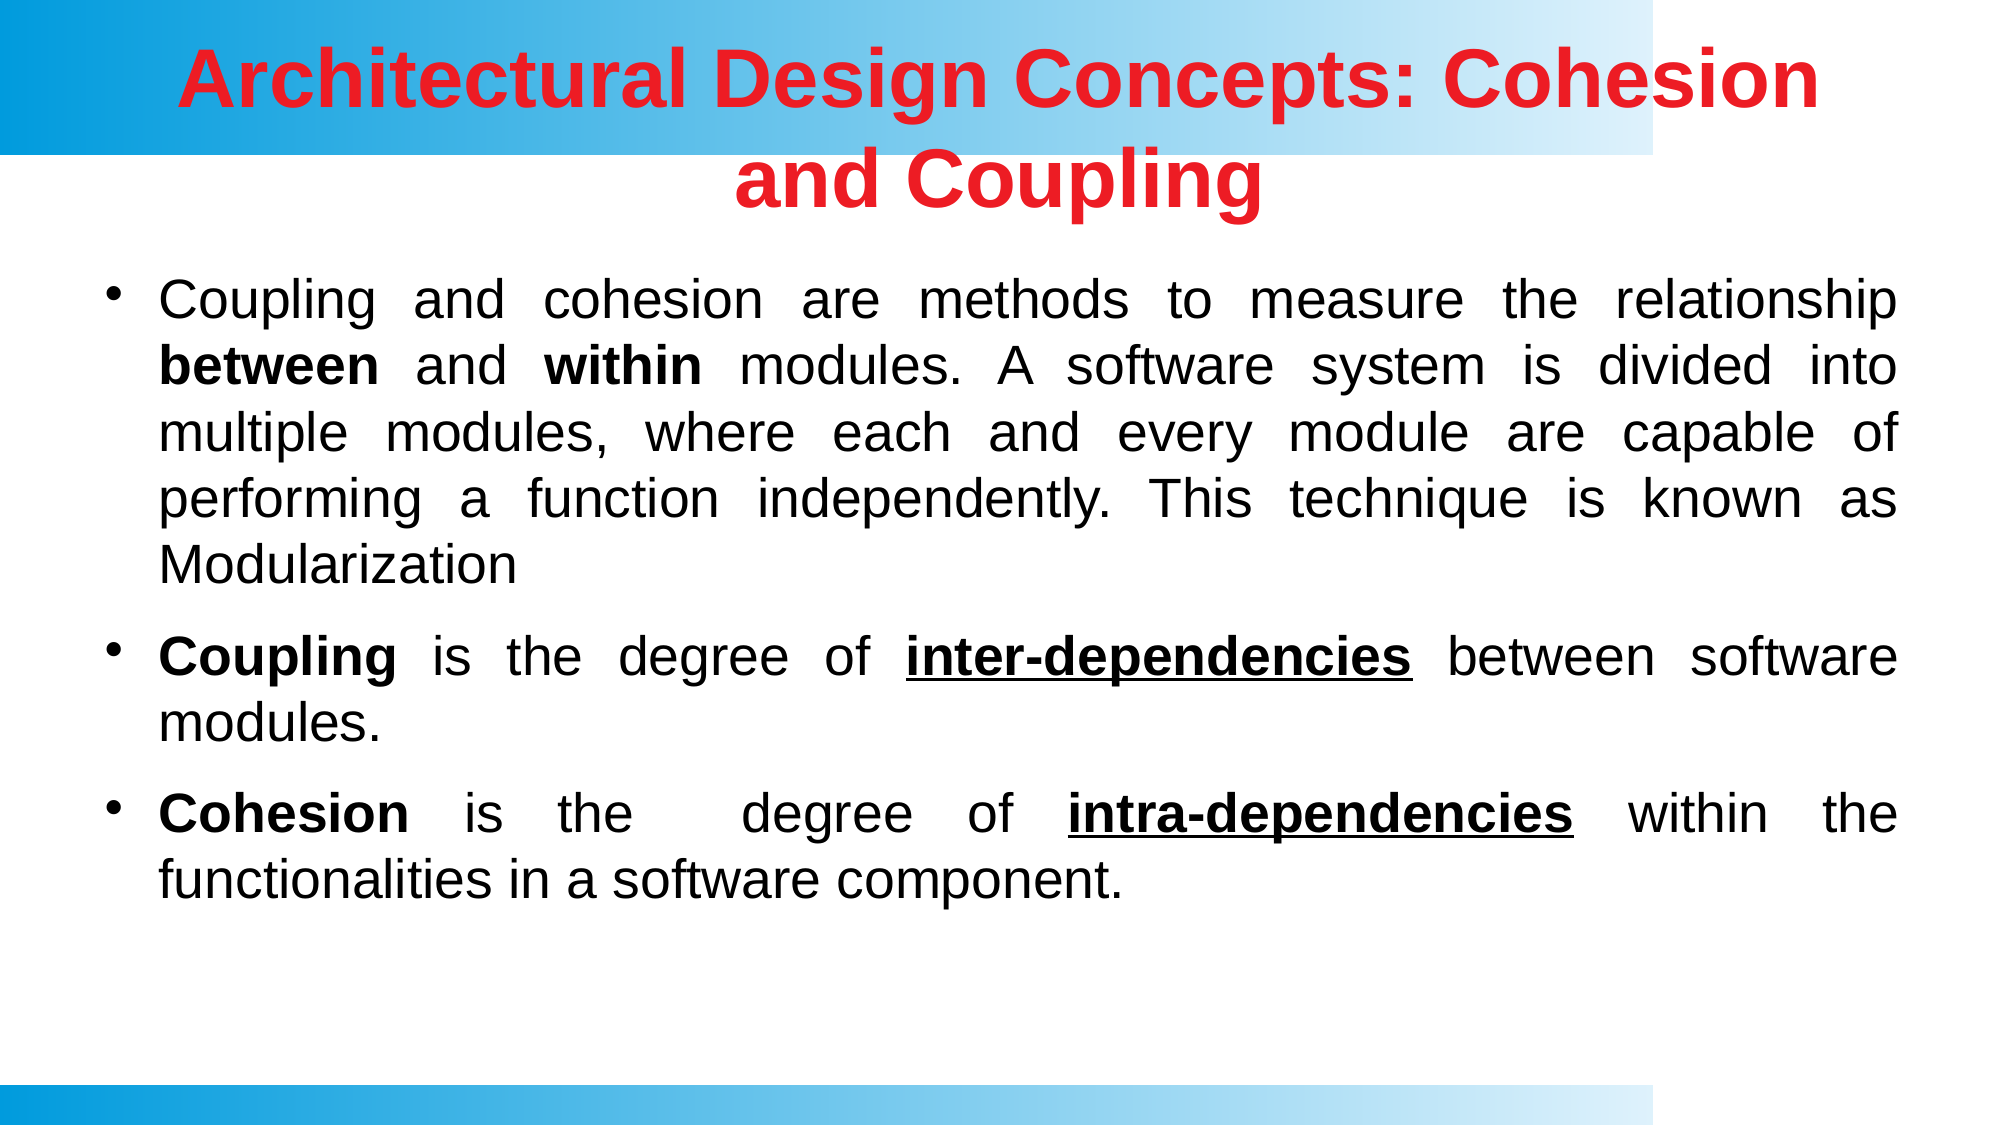

# Architectural Design Concepts: Cohesion and Coupling
Coupling and cohesion are methods to measure the relationship between and within modules. A software system is divided into multiple modules, where each and every module are capable of performing a function independently. This technique is known as Modularization
Coupling is the degree of inter-dependencies between software modules.
Cohesion is the degree of intra-dependencies within the functionalities in a software component.